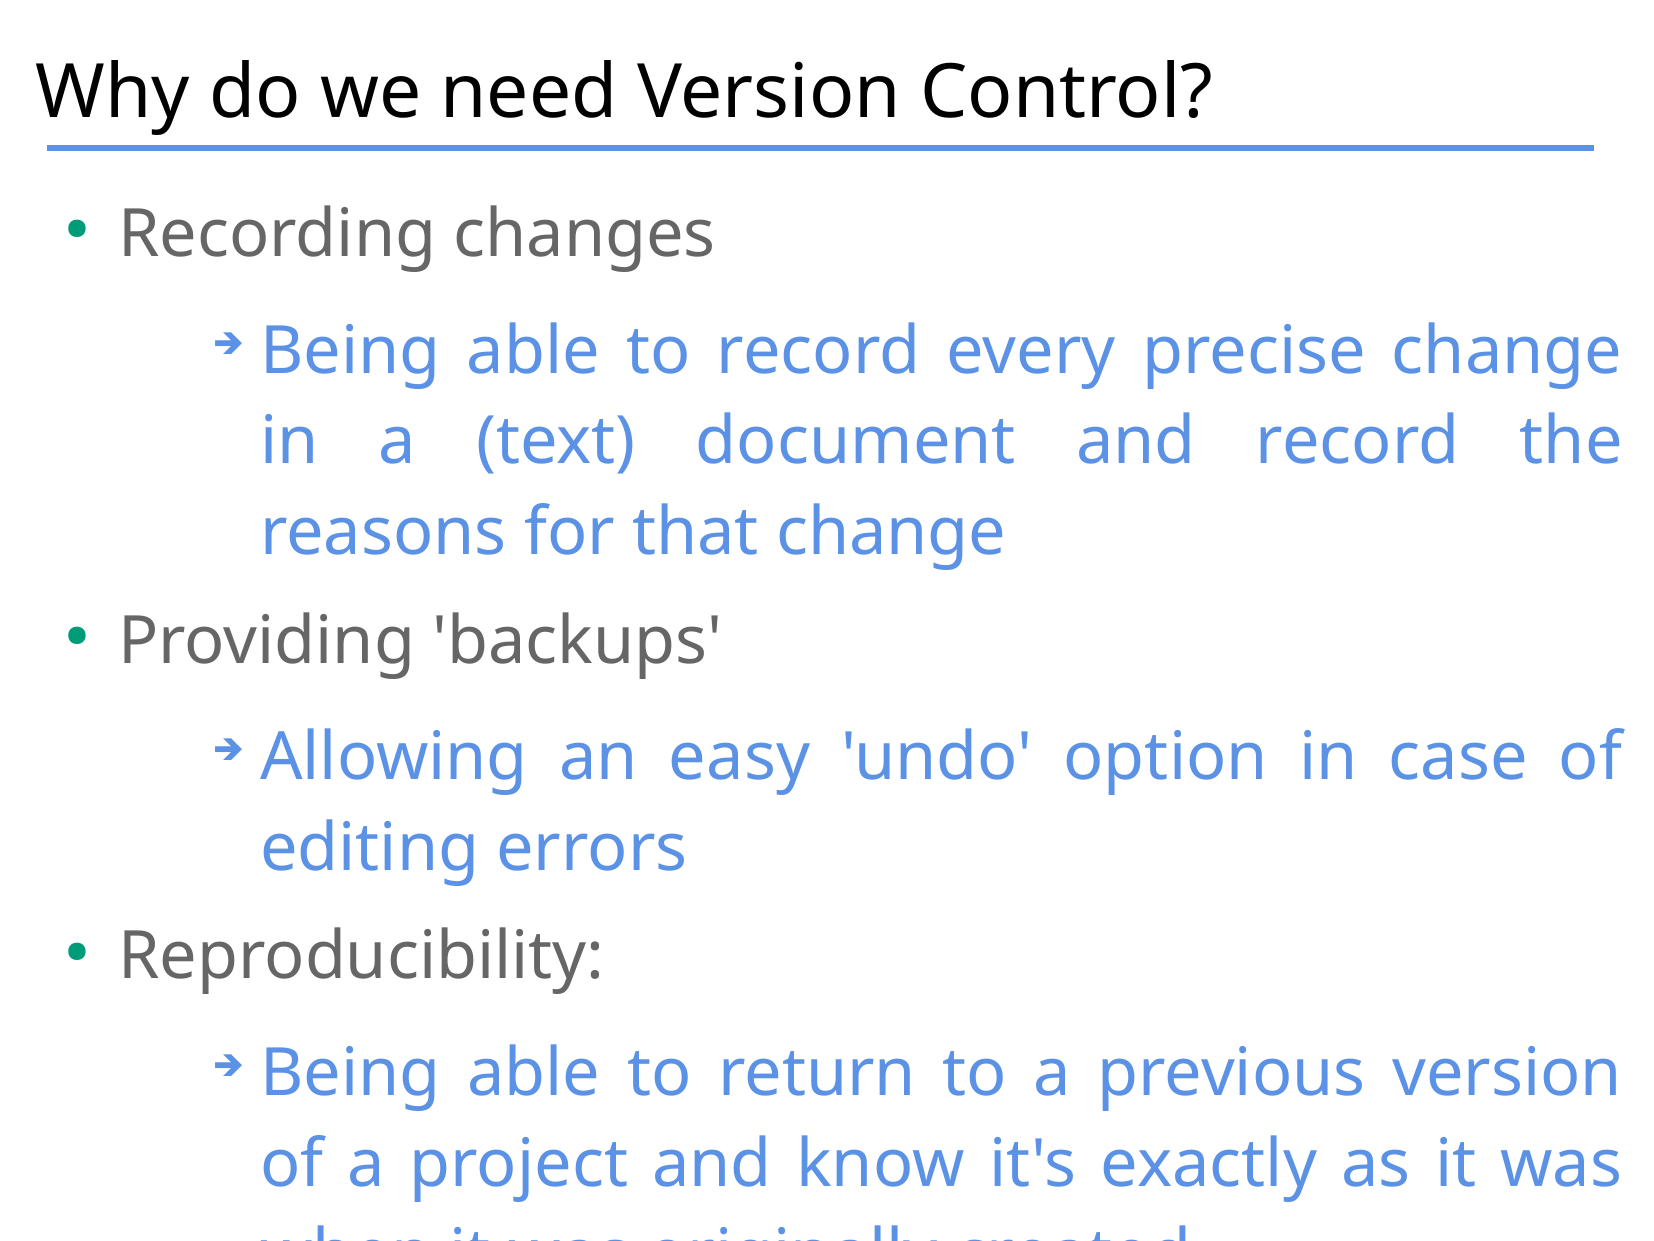

# Why do we need Version Control?
Recording changes
Being able to record every precise change in a (text) document and record the reasons for that change
Providing 'backups'
Allowing an easy 'undo' option in case of editing errors
Reproducibility:
Being able to return to a previous version of a project and know it's exactly as it was when it was originally created
Collaboration:
By keeping track of the versions of files, it is a lot easier for groups to work on the same project